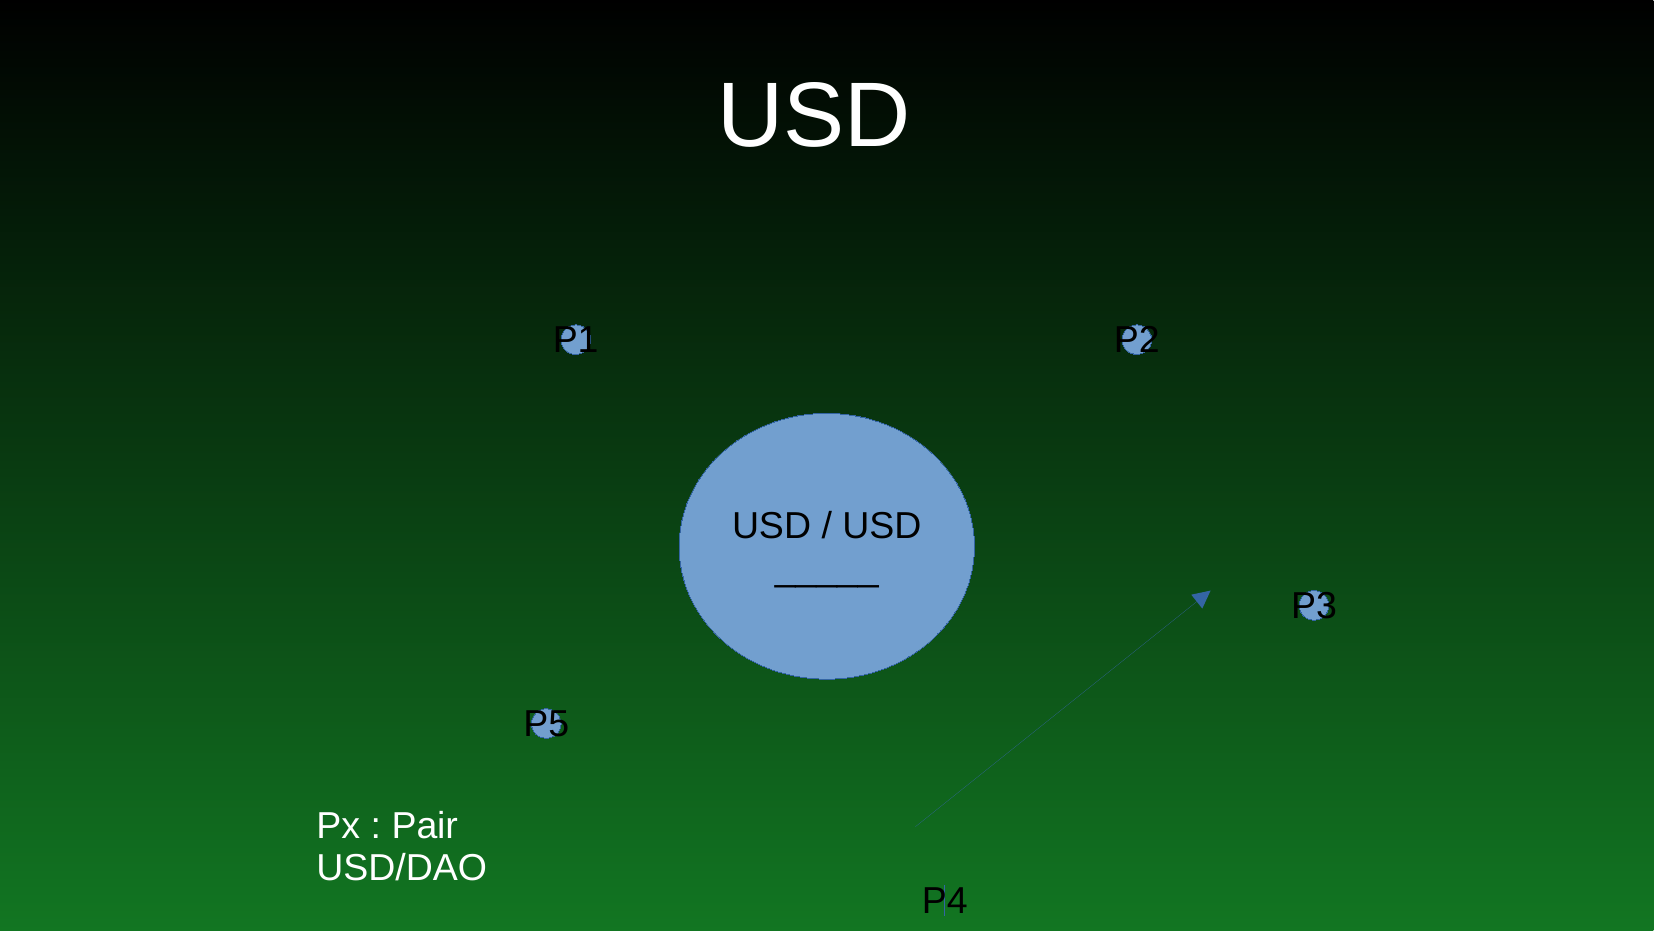

# USD
P1
P2
USD / USD
_____
P3
P5
Px : Pair
USD/DAO
P4